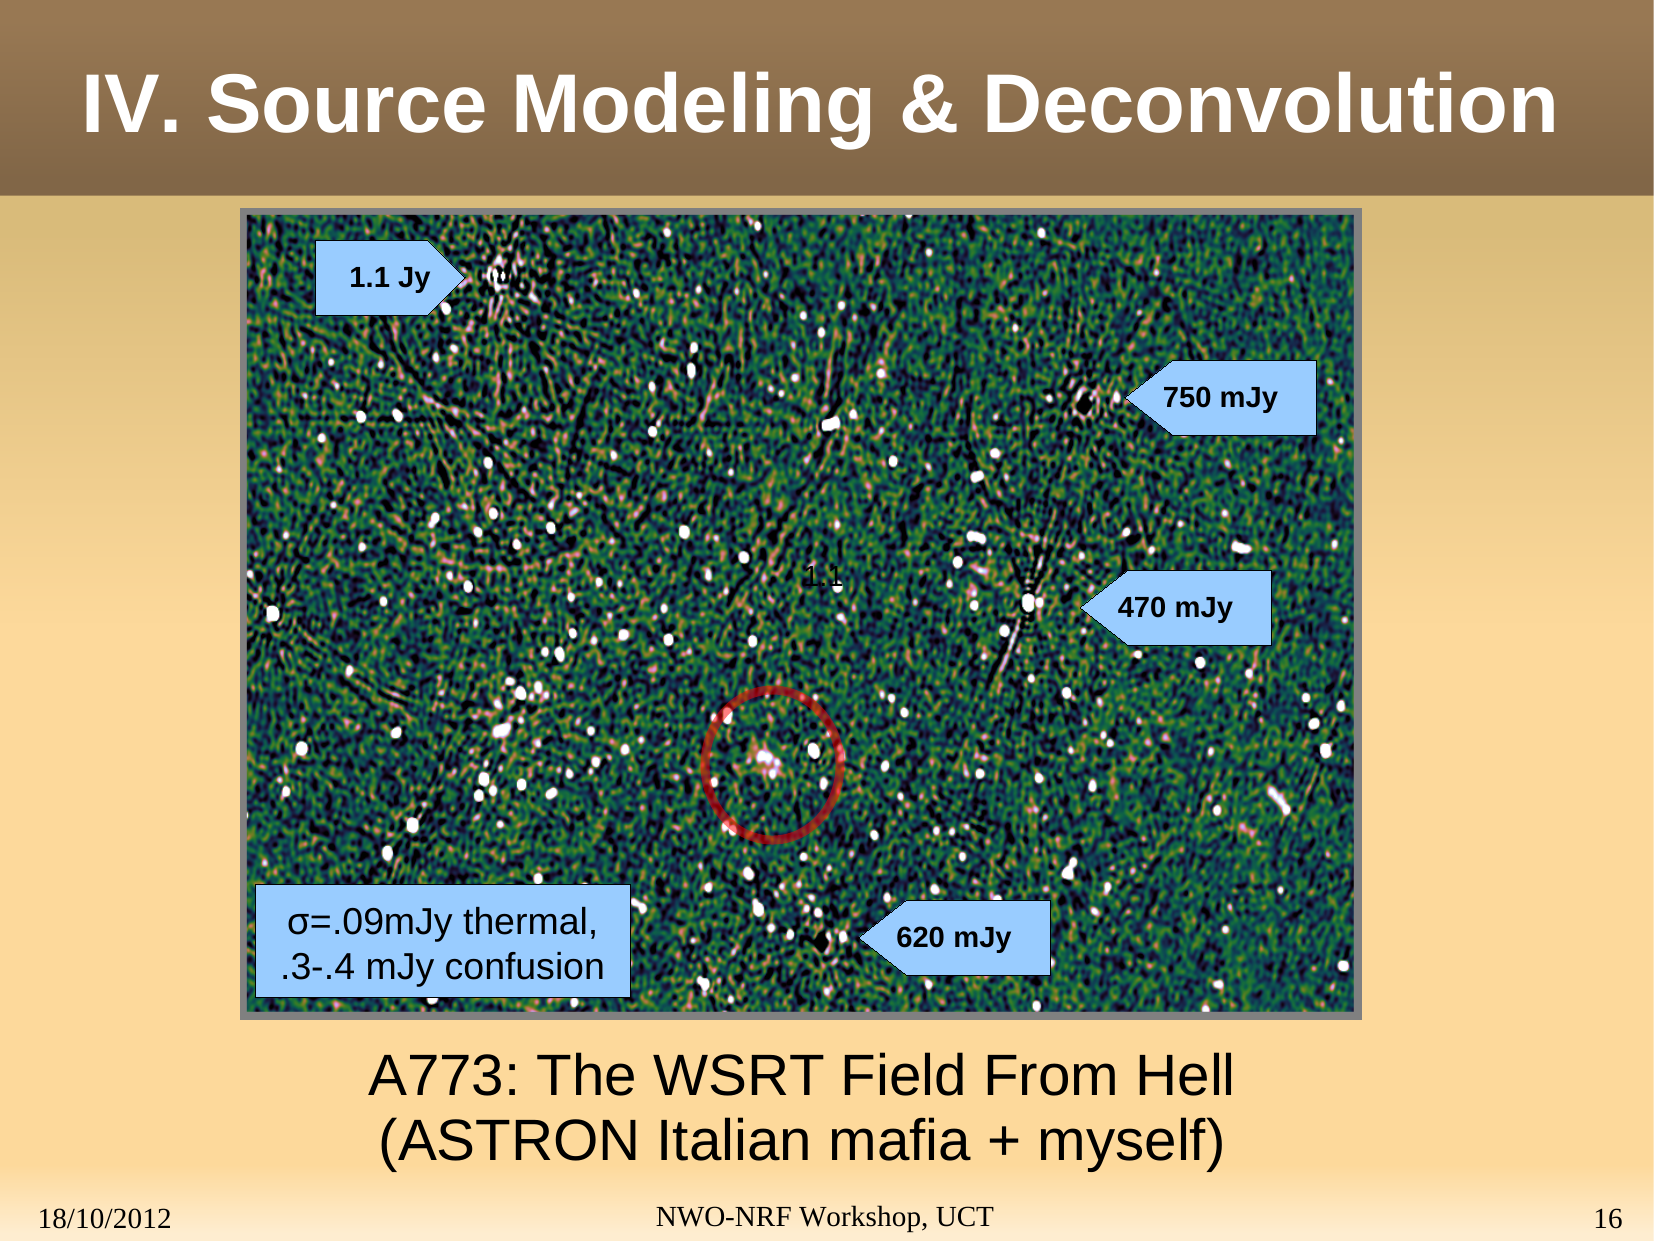

# IV. Source Modeling & Deconvolution
1.1 Jy
750 mJy
1.1
470 mJy
σ=.09mJy thermal,
.3-.4 mJy confusion
620 mJy
A773: The WSRT Field From Hell
(ASTRON Italian mafia + myself)
NWO-NRF Workshop, UCT
18/10/2012
16